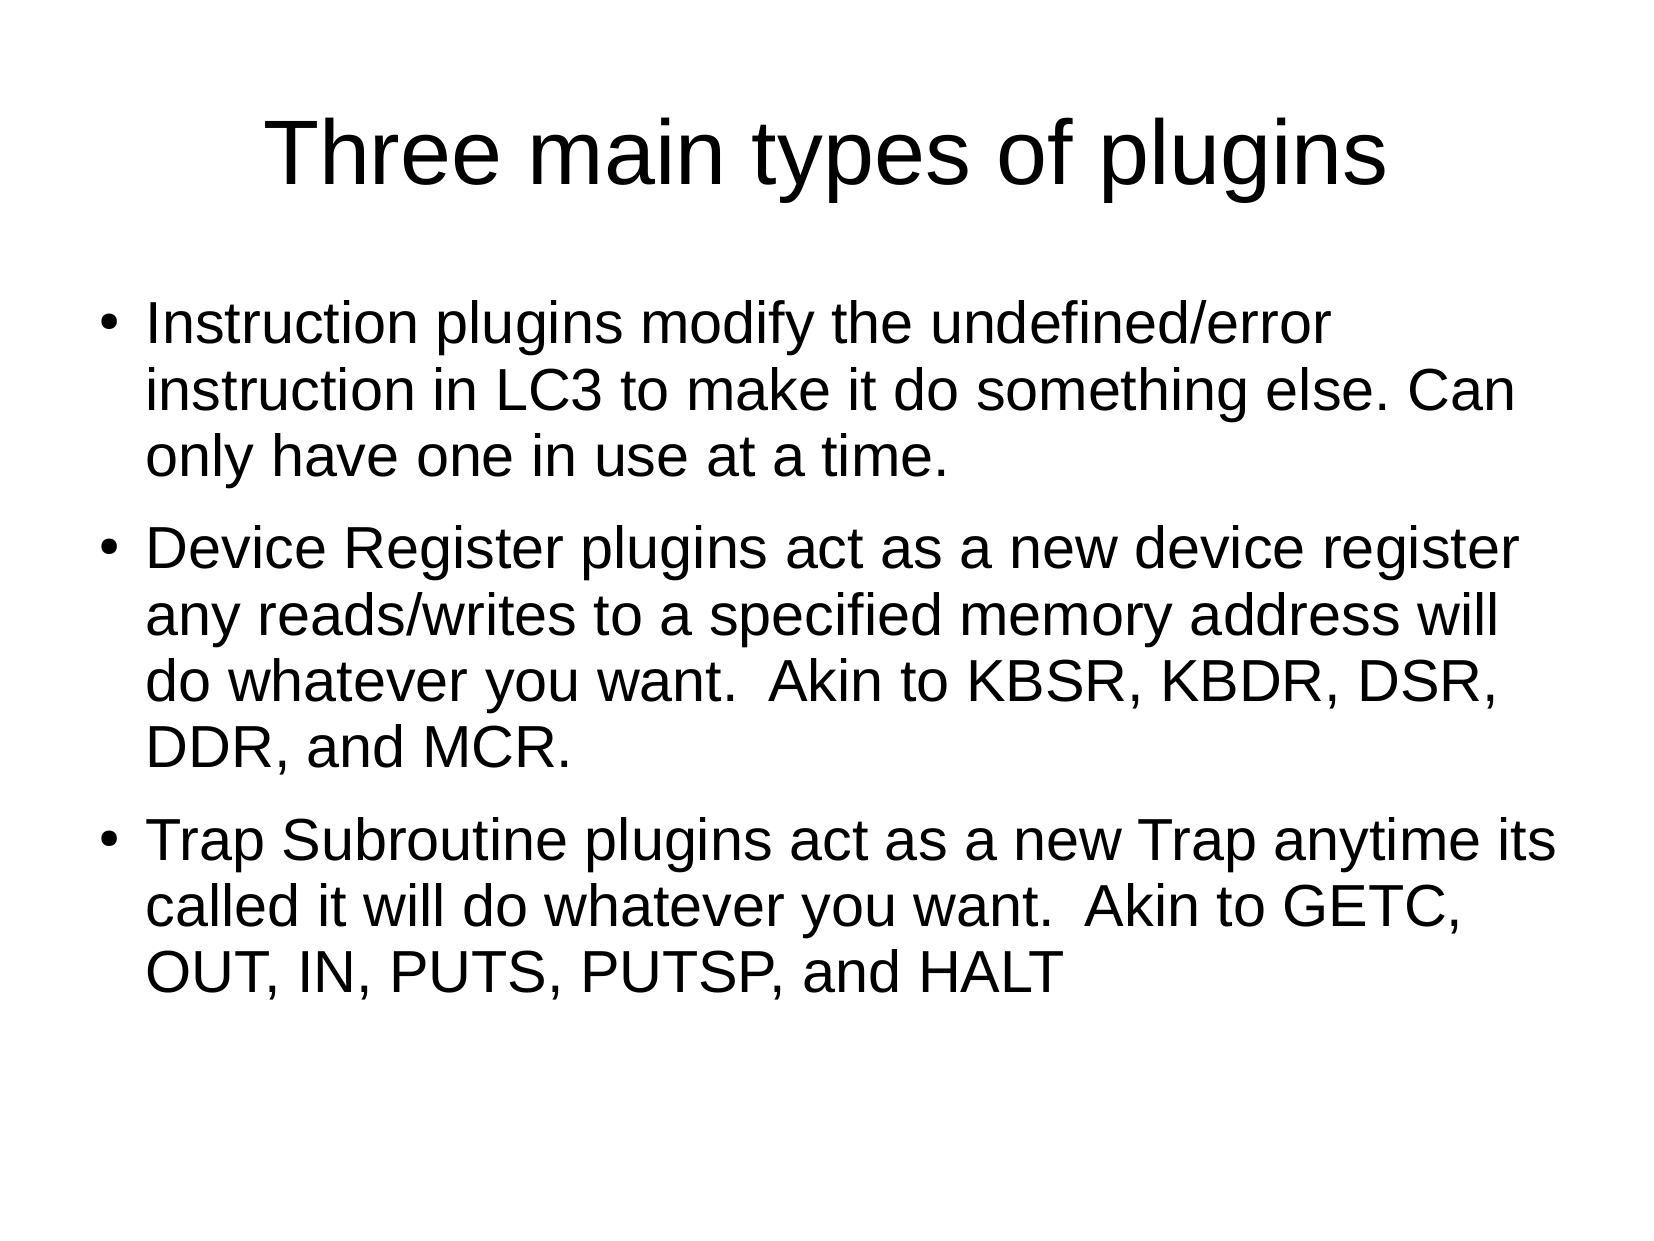

# Three main types of plugins
Instruction plugins modify the undefined/error instruction in LC3 to make it do something else. Can only have one in use at a time.
Device Register plugins act as a new device register any reads/writes to a specified memory address will do whatever you want. Akin to KBSR, KBDR, DSR, DDR, and MCR.
Trap Subroutine plugins act as a new Trap anytime its called it will do whatever you want. Akin to GETC, OUT, IN, PUTS, PUTSP, and HALT